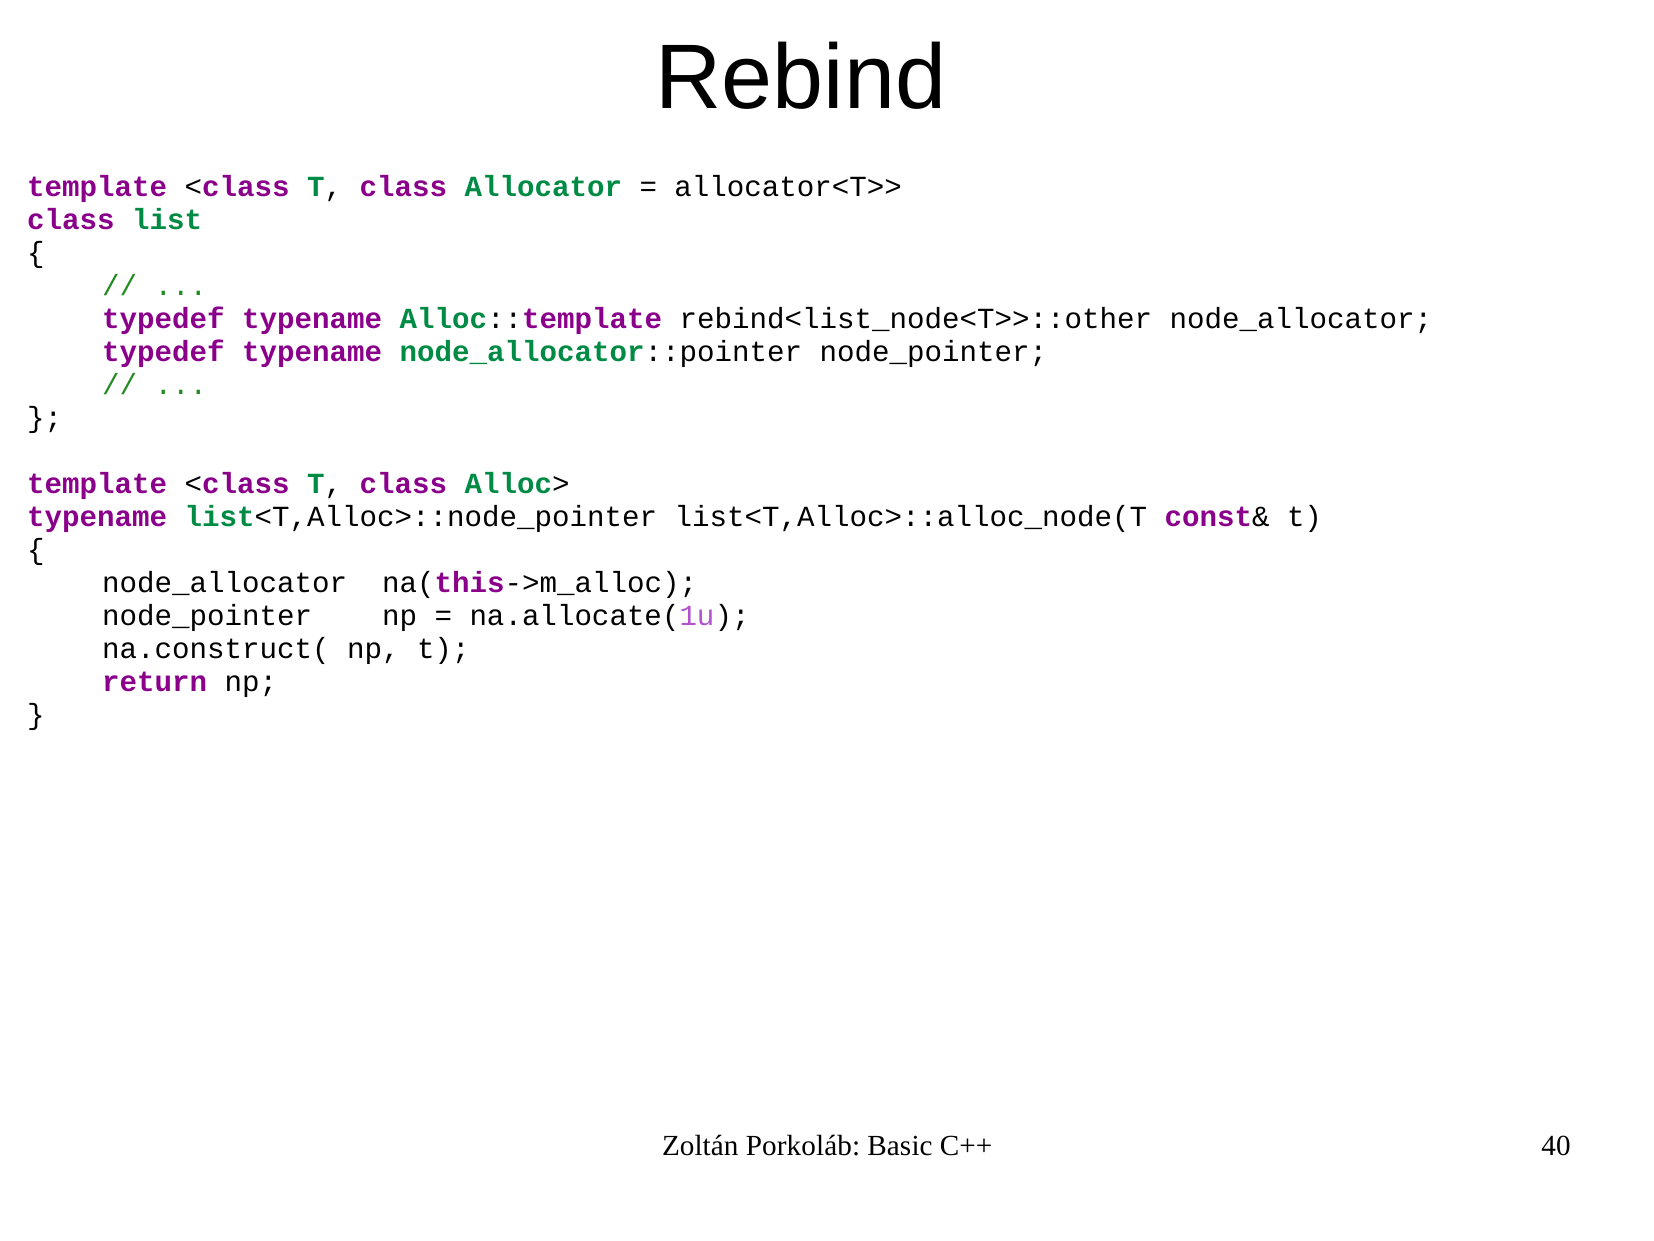

# Rebind
template <class T, class Allocator = allocator<T>>
class list
{
	// ...
	typedef typename Alloc::template rebind<list_node<T>>::other node_allocator;
	typedef typename node_allocator::pointer node_pointer;
	// ...
};
template <class T, class Alloc>
typename list<T,Alloc>::node_pointer list<T,Alloc>::alloc_node(T const& t)
{
	node_allocator na(this->m_alloc);
	node_pointer np = na.allocate(1u);
	na.construct( np, t);
	return np;
}
Zoltán Porkoláb: Basic C++
40